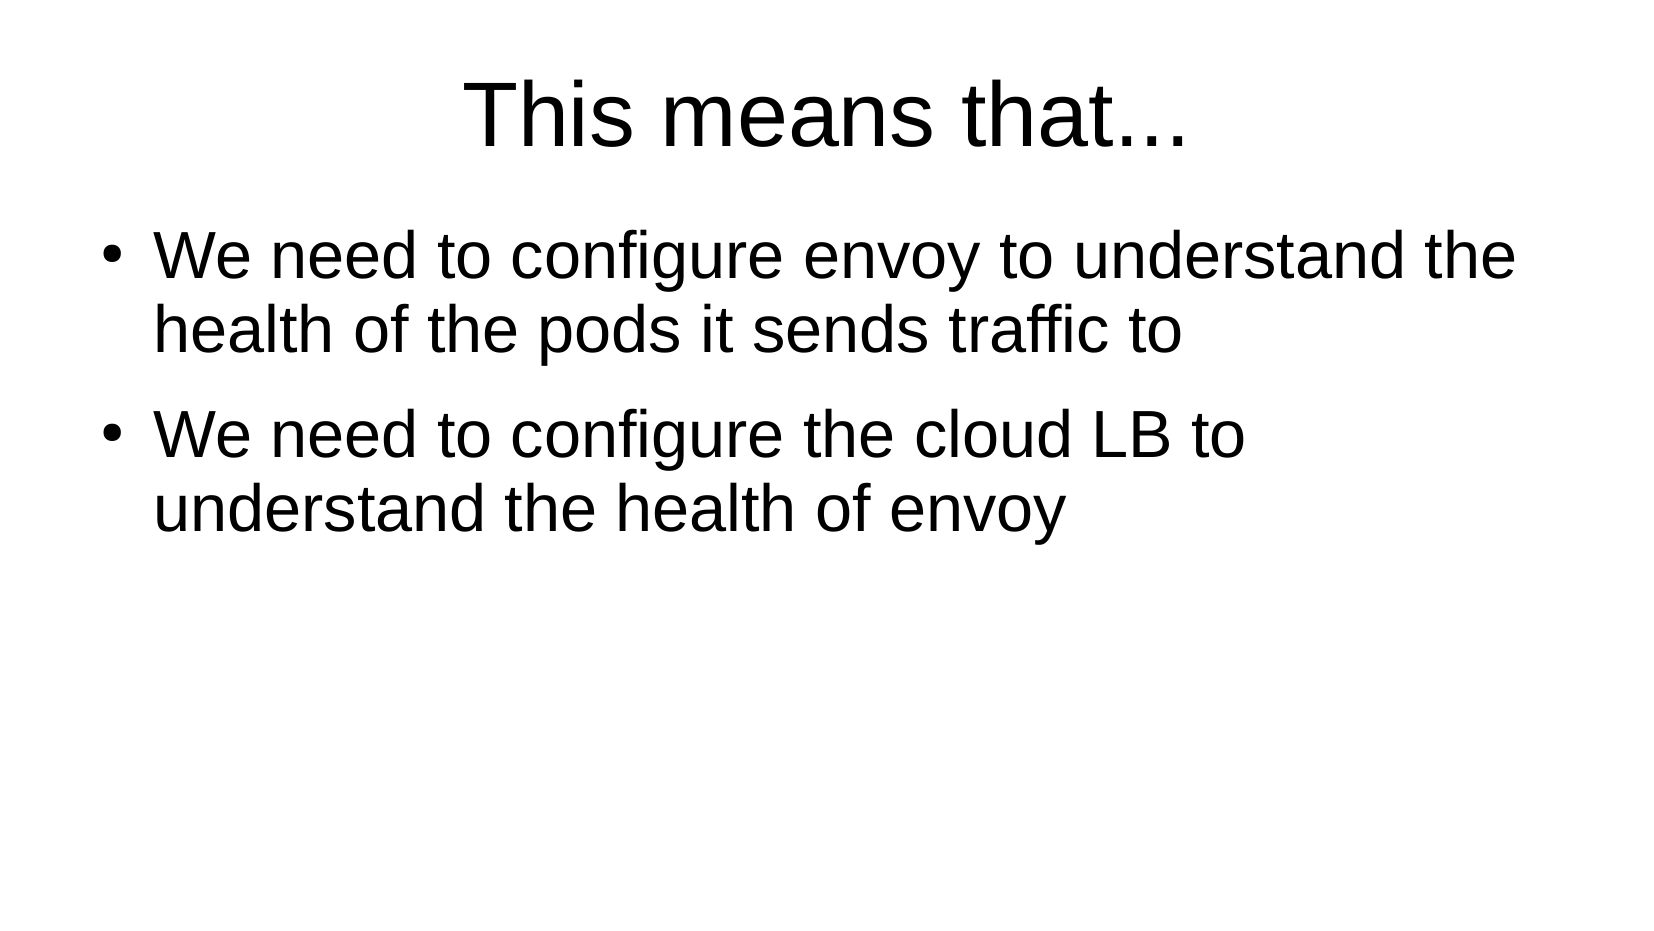

# This means that...
We need to configure envoy to understand the health of the pods it sends traffic to
We need to configure the cloud LB to understand the health of envoy